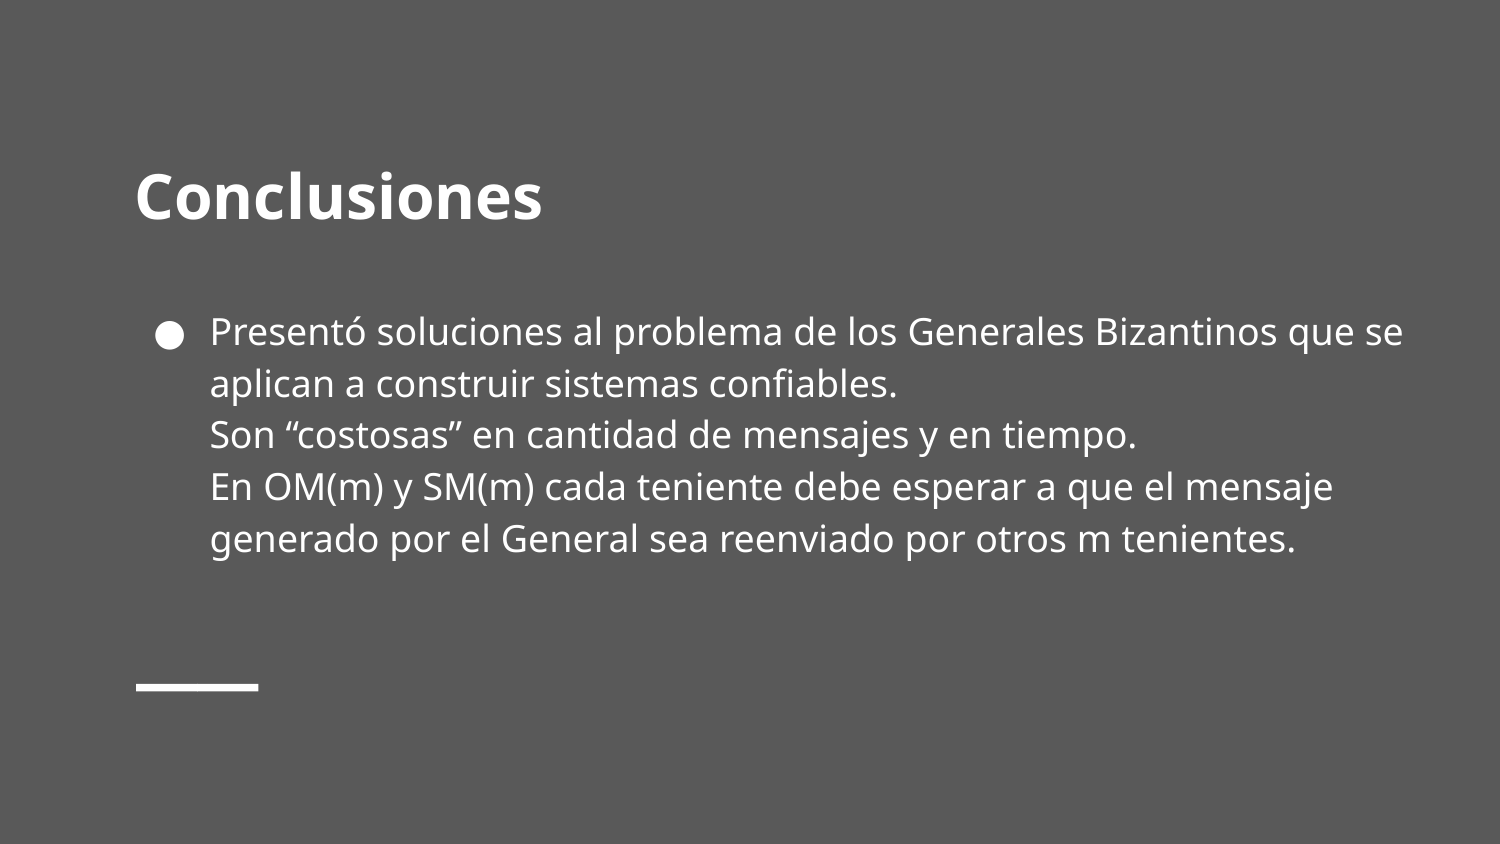

# Conclusiones
Presentó soluciones al problema de los Generales Bizantinos que se aplican a construir sistemas confiables.
Son “costosas” en cantidad de mensajes y en tiempo.
En OM(m) y SM(m) cada teniente debe esperar a que el mensaje generado por el General sea reenviado por otros m tenientes.